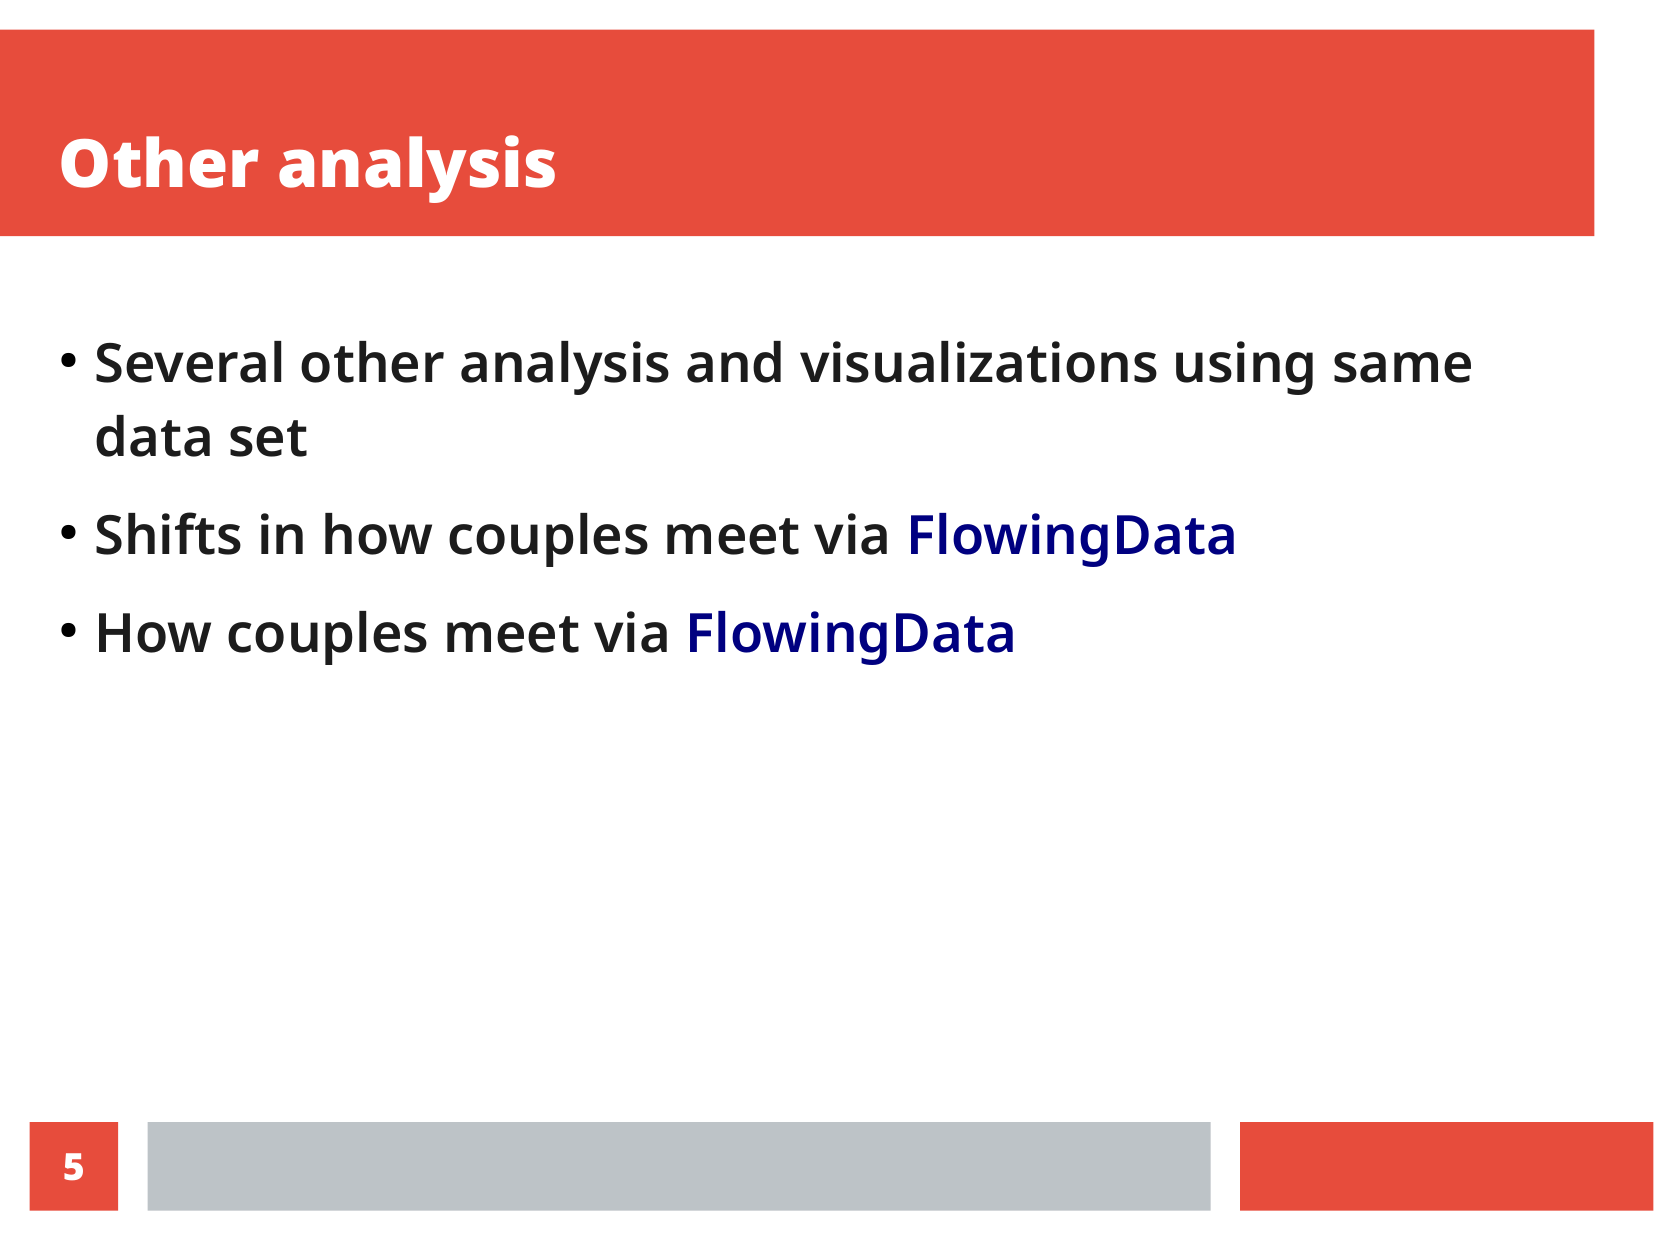

# Other analysis
Several other analysis and visualizations using same data set
Shifts in how couples meet via FlowingData
How couples meet via FlowingData
5